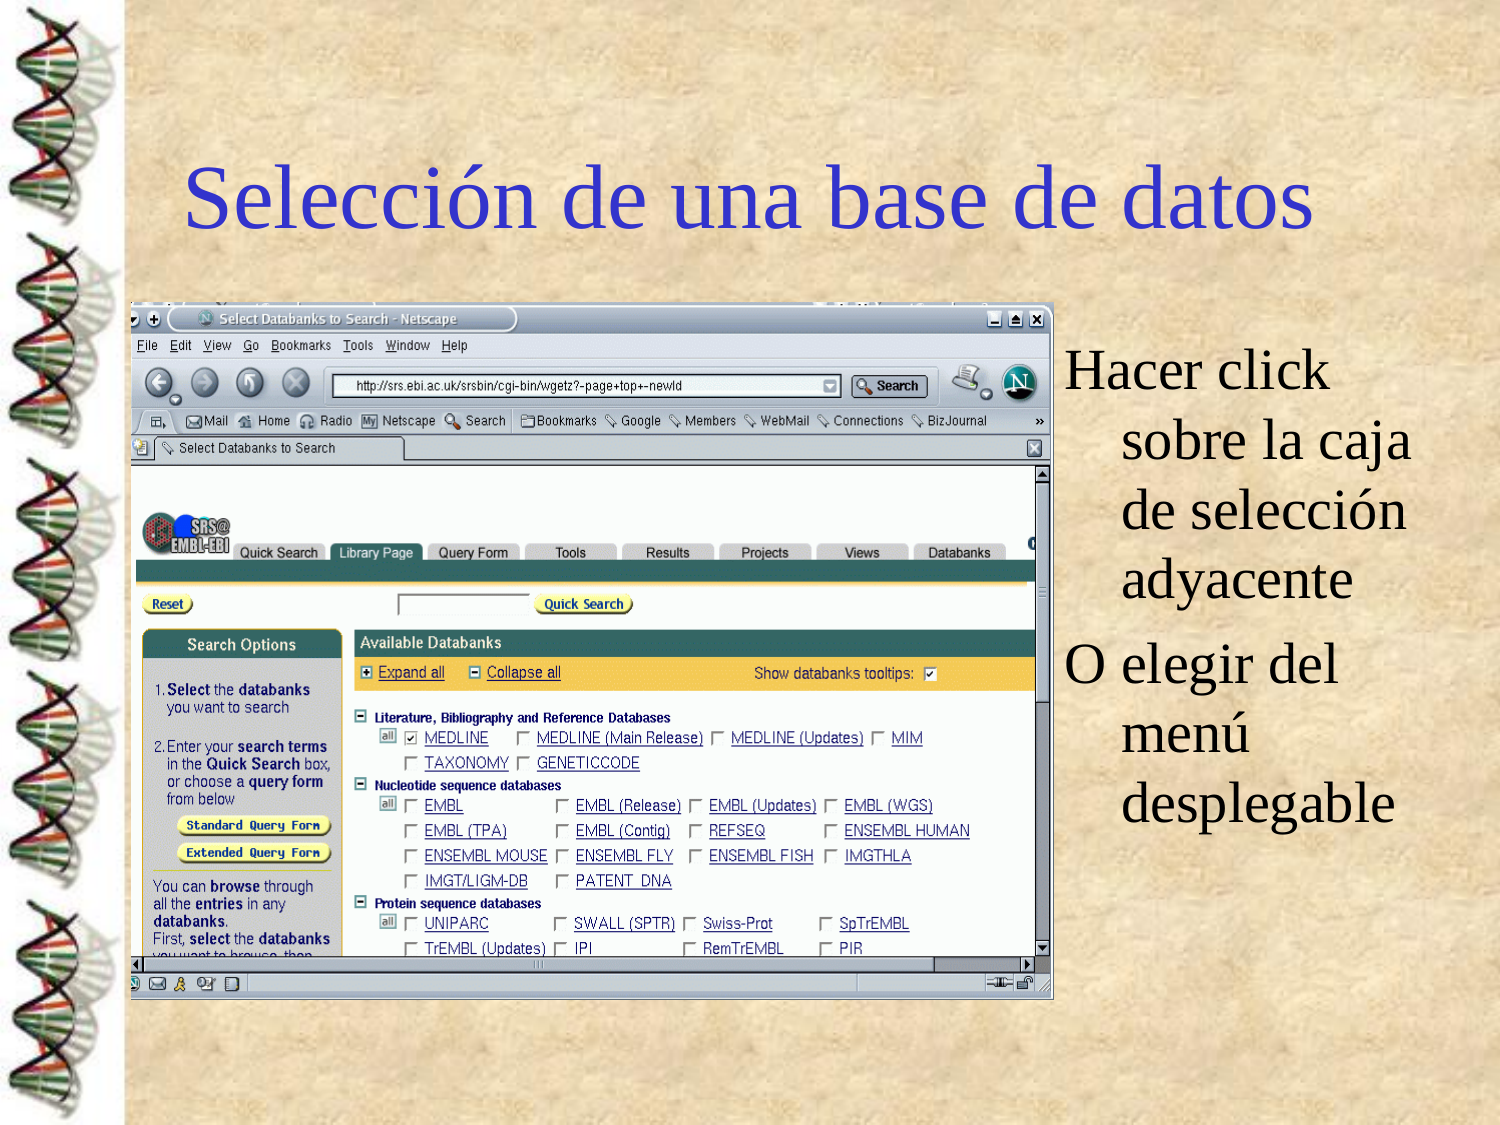

# Selección de una base de datos
Hacer click sobre la caja de selección adyacente
O elegir del menú desplegable